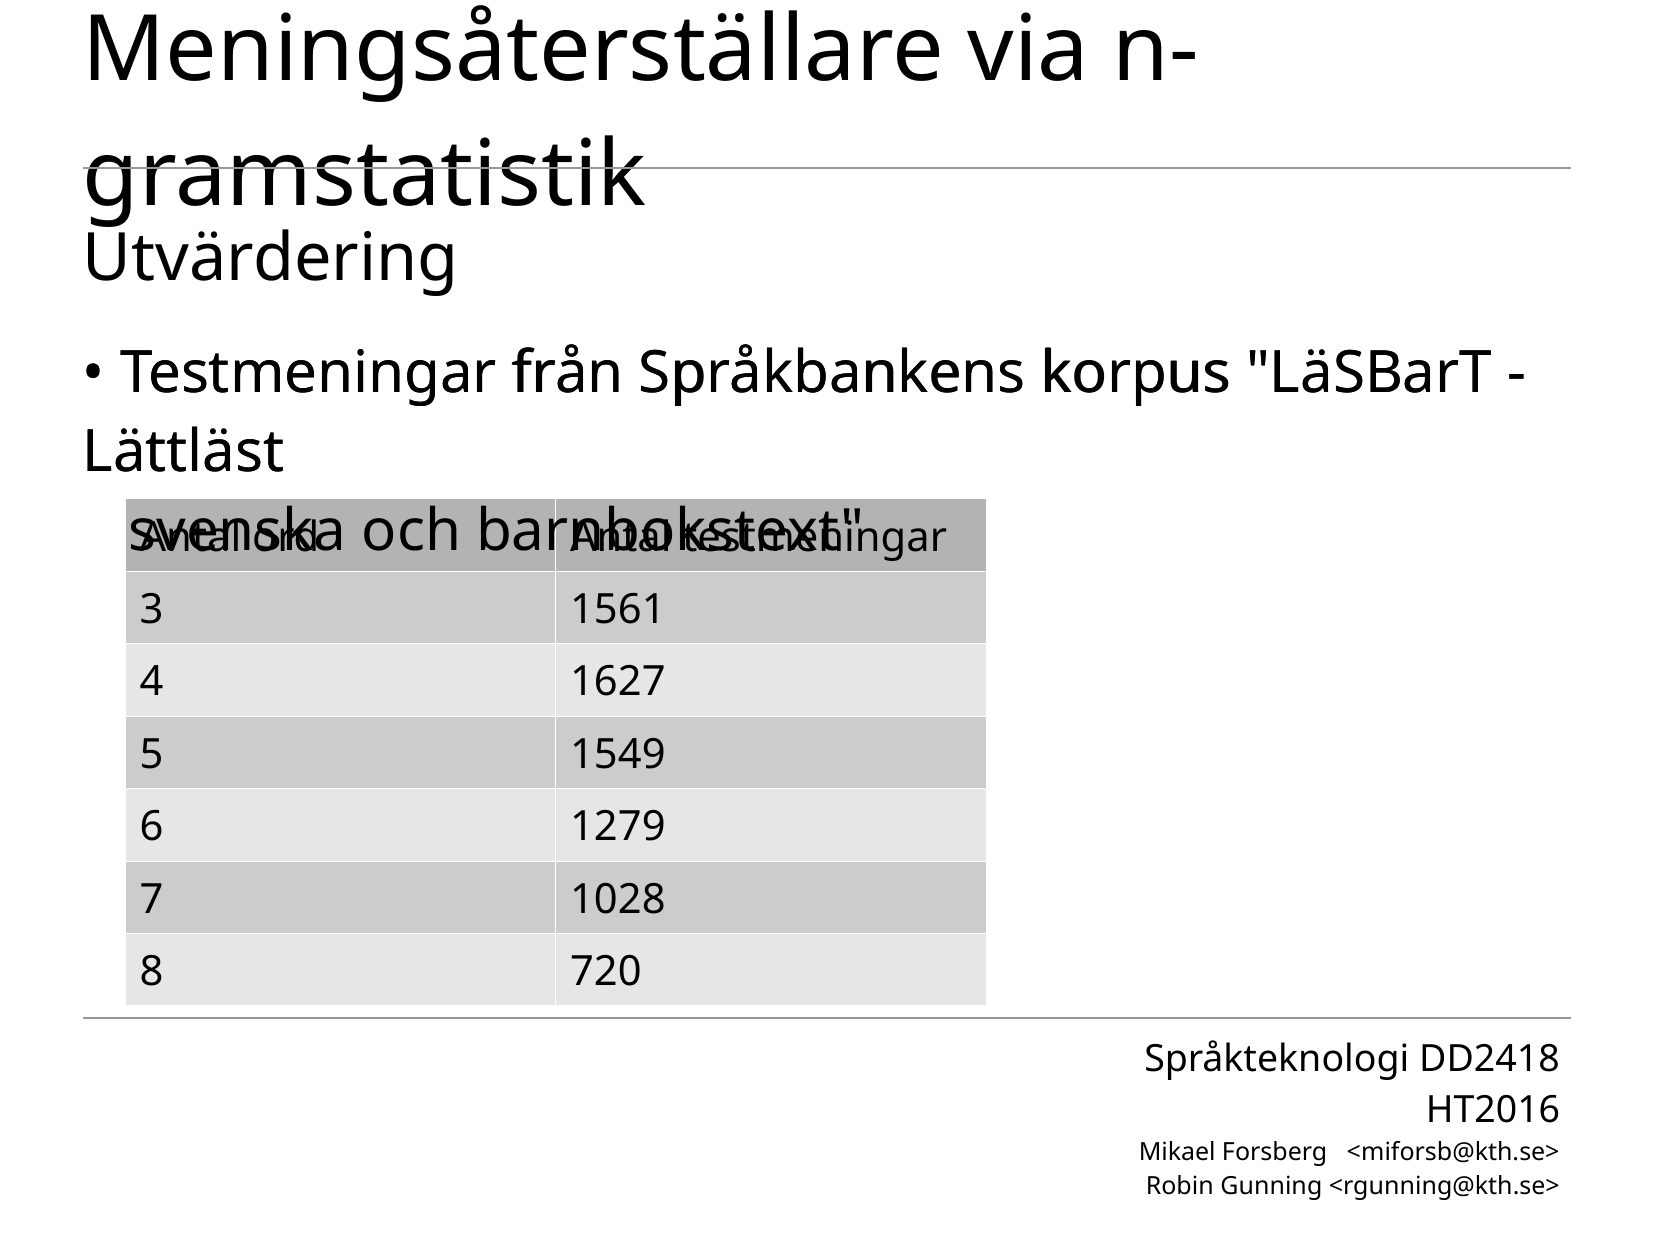

# Meningsåterställare via n-gramstatistik
Utvärdering
• Testmeningar från Språkbankens korpus "LäSBarT - Lättläst
 svenska och barnbokstext"
• Testmeningar från Språkbankens korpus "LäSBarT - Lättläst
 svenska och barnbokstext"
| Antal ord | Antal testmeningar |
| --- | --- |
| 3 | 1561 |
| 4 | 1627 |
| 5 | 1549 |
| 6 | 1279 |
| 7 | 1028 |
| 8 | 720 |
Språkteknologi DD2418 HT2016
Mikael Forsberg <miforsb@kth.se>
Robin Gunning <rgunning@kth.se>